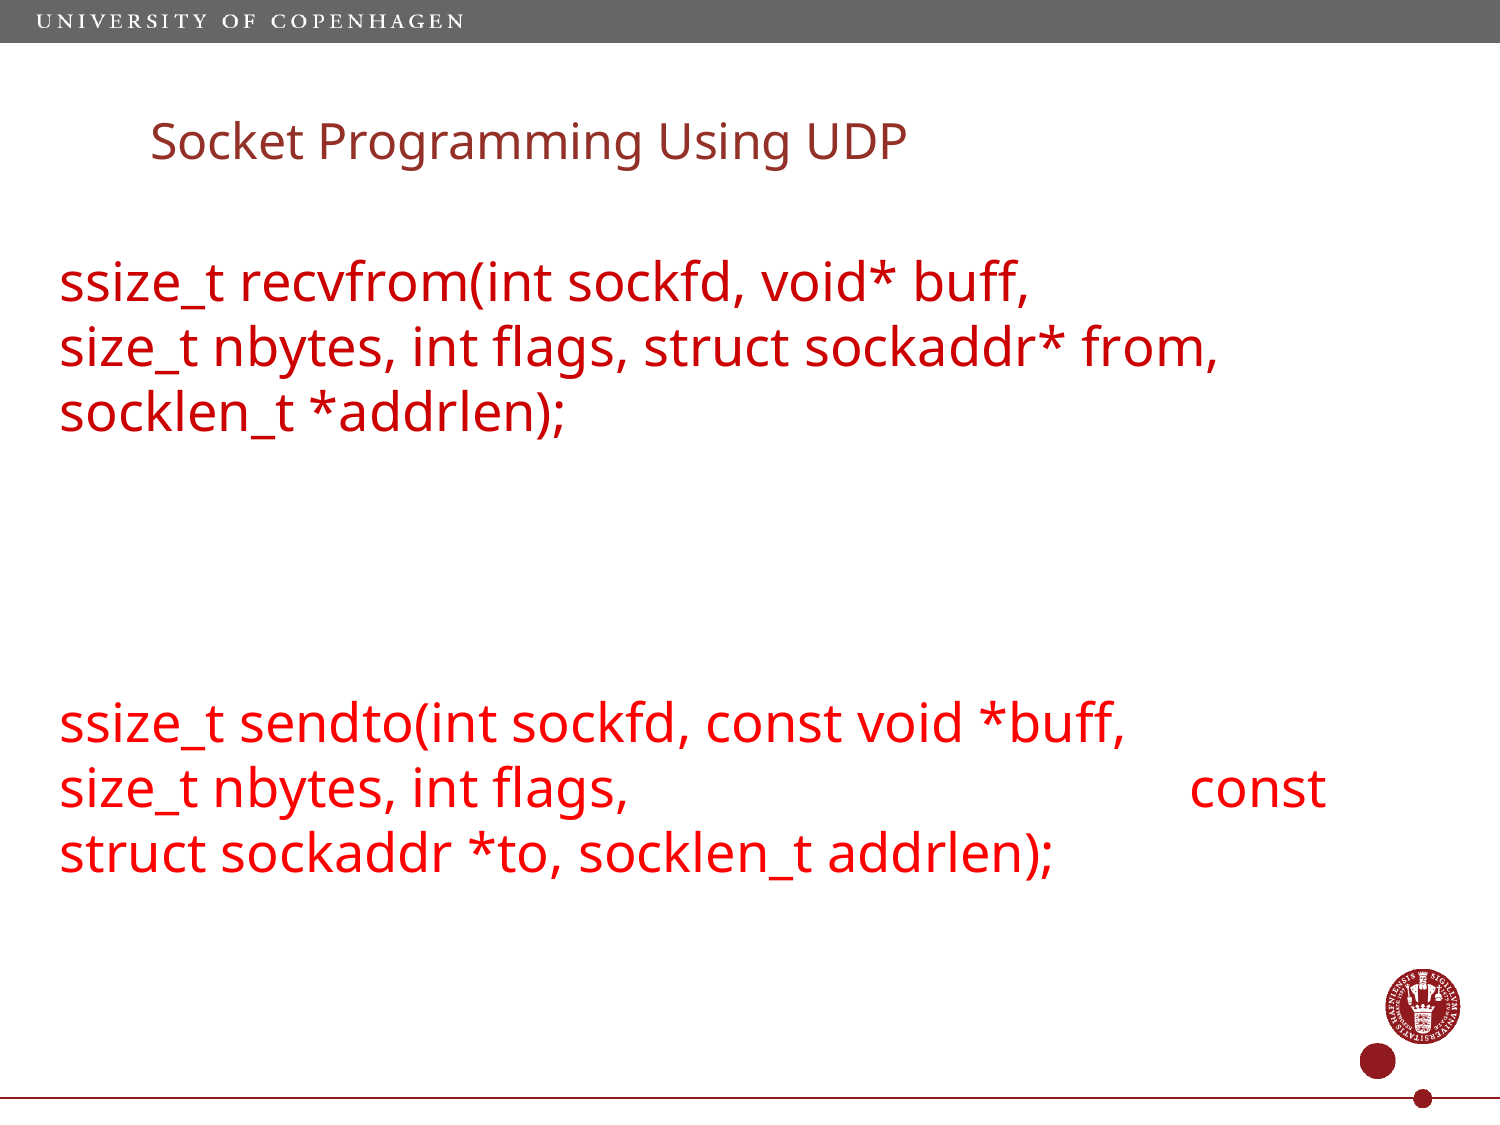

# Socket Programming Using UDP
ssize_t recvfrom(int sockfd, void* buff, size_t nbytes, int flags, struct sockaddr* from, socklen_t *addrlen);
ssize_t sendto(int sockfd, const void *buff, size_t nbytes, int flags, const struct sockaddr *to, socklen_t addrlen);